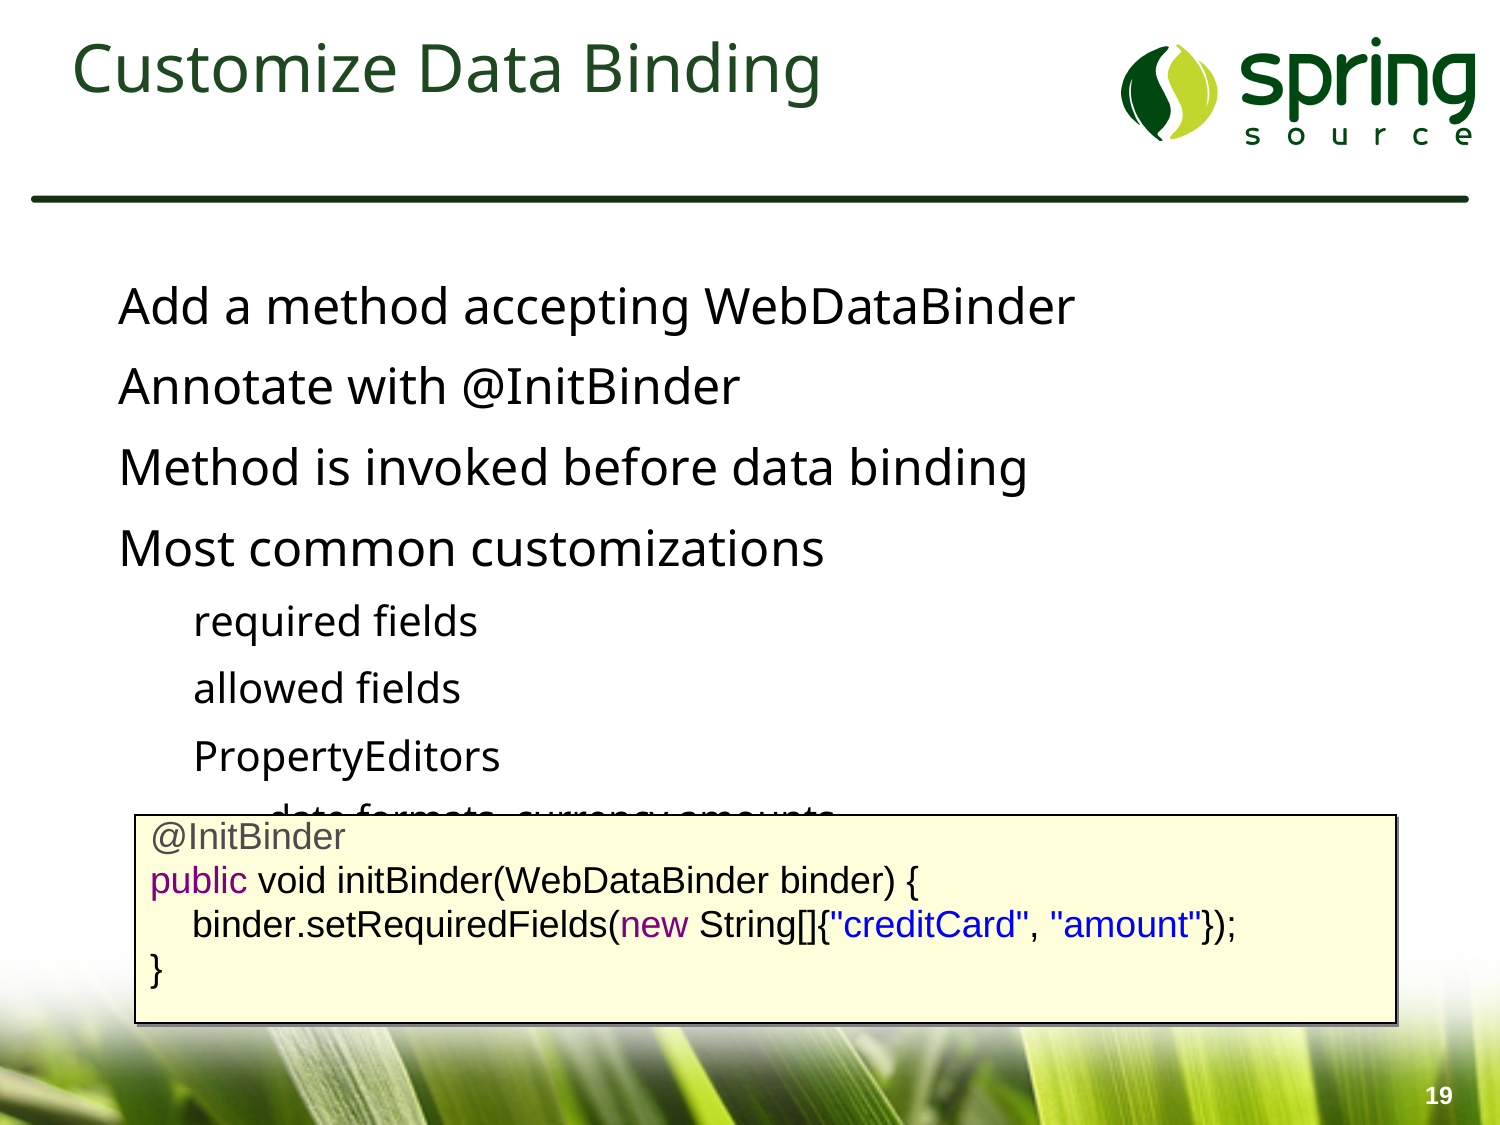

# Customize Data Binding
Add a method accepting WebDataBinder
Annotate with @InitBinder
Method is invoked before data binding
Most common customizations
required fields
allowed fields
PropertyEditors
date formats, currency amounts
@InitBinder
public void initBinder(WebDataBinder binder) {
 binder.setRequiredFields(new String[]{"creditCard", "amount"});
}